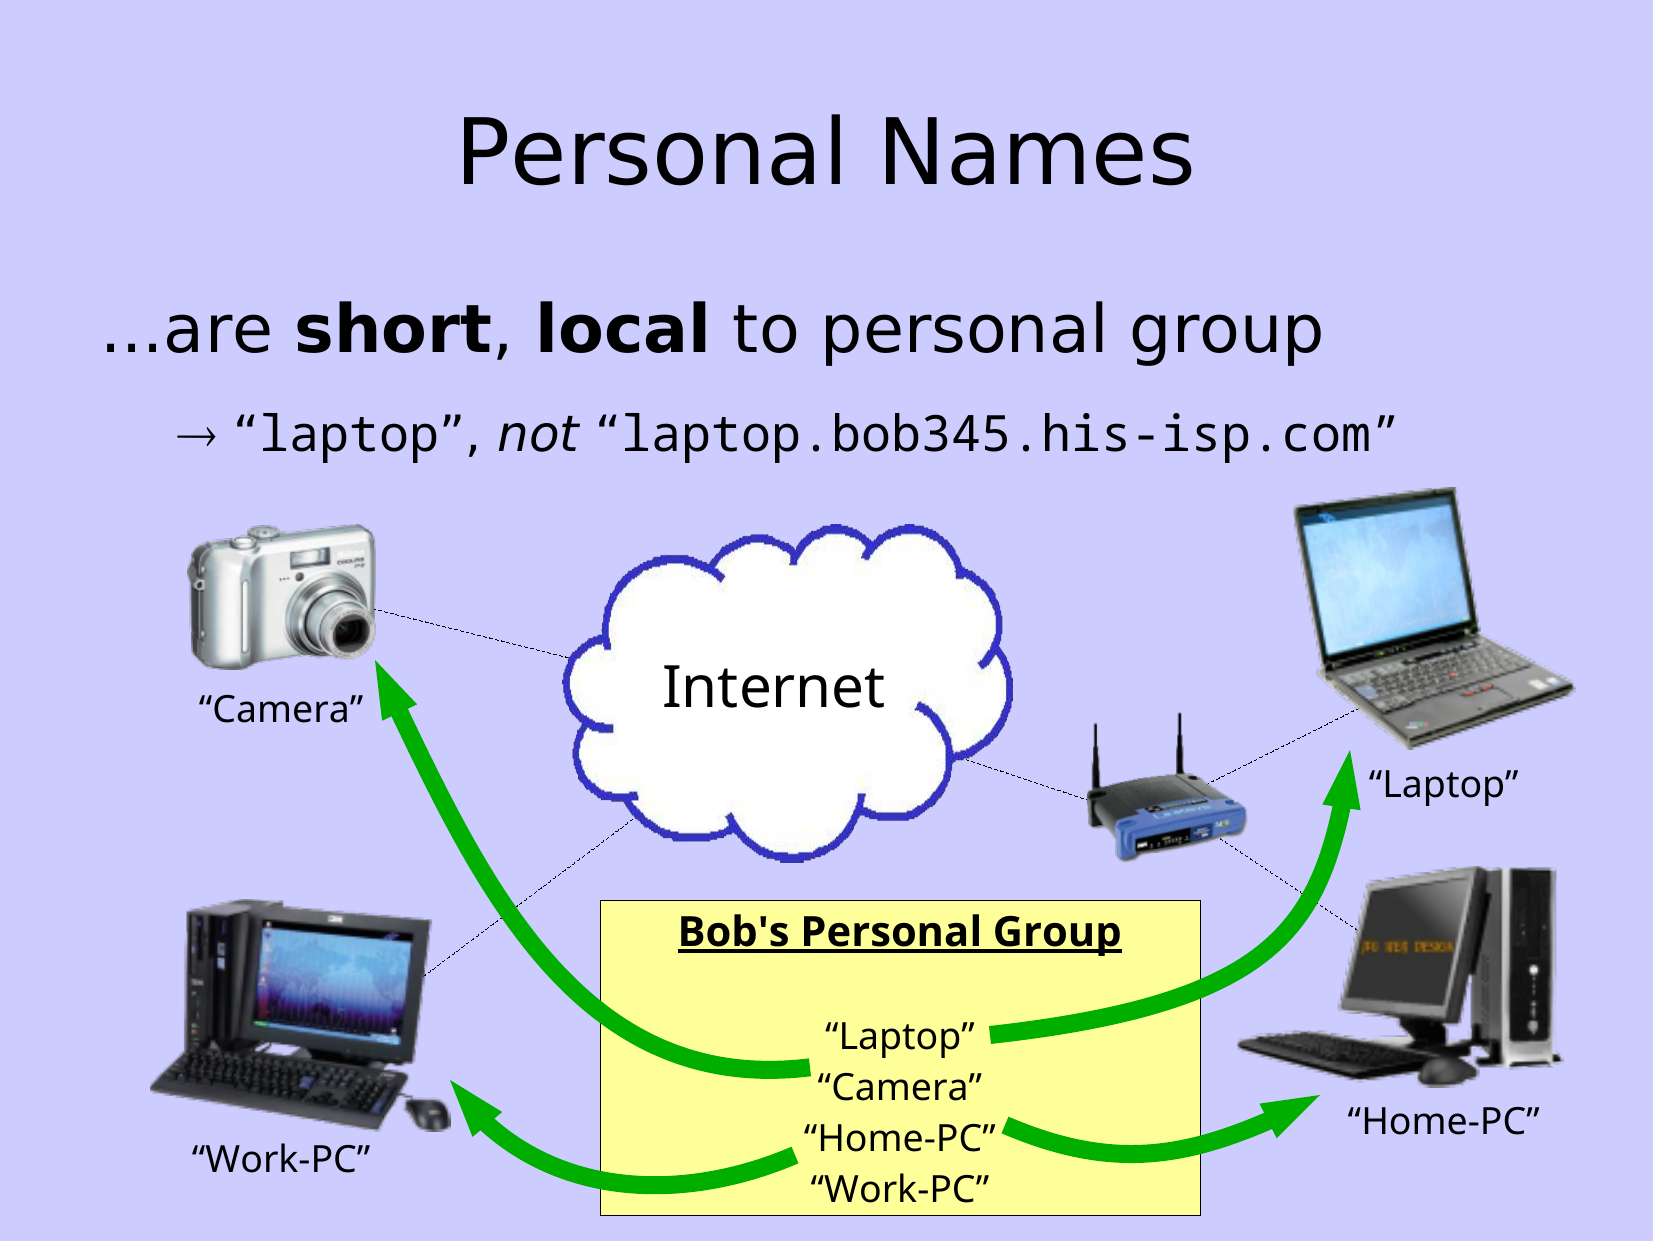

# Personal Names
...are short, local to personal group
 “laptop”, not “laptop.bob345.his-isp.com”
Internet
Bob's Personal Group
“Laptop”
“Camera”
“Home-PC”
“Work-PC”
“Camera”
“Laptop”
“Home-PC”
“Work-PC”